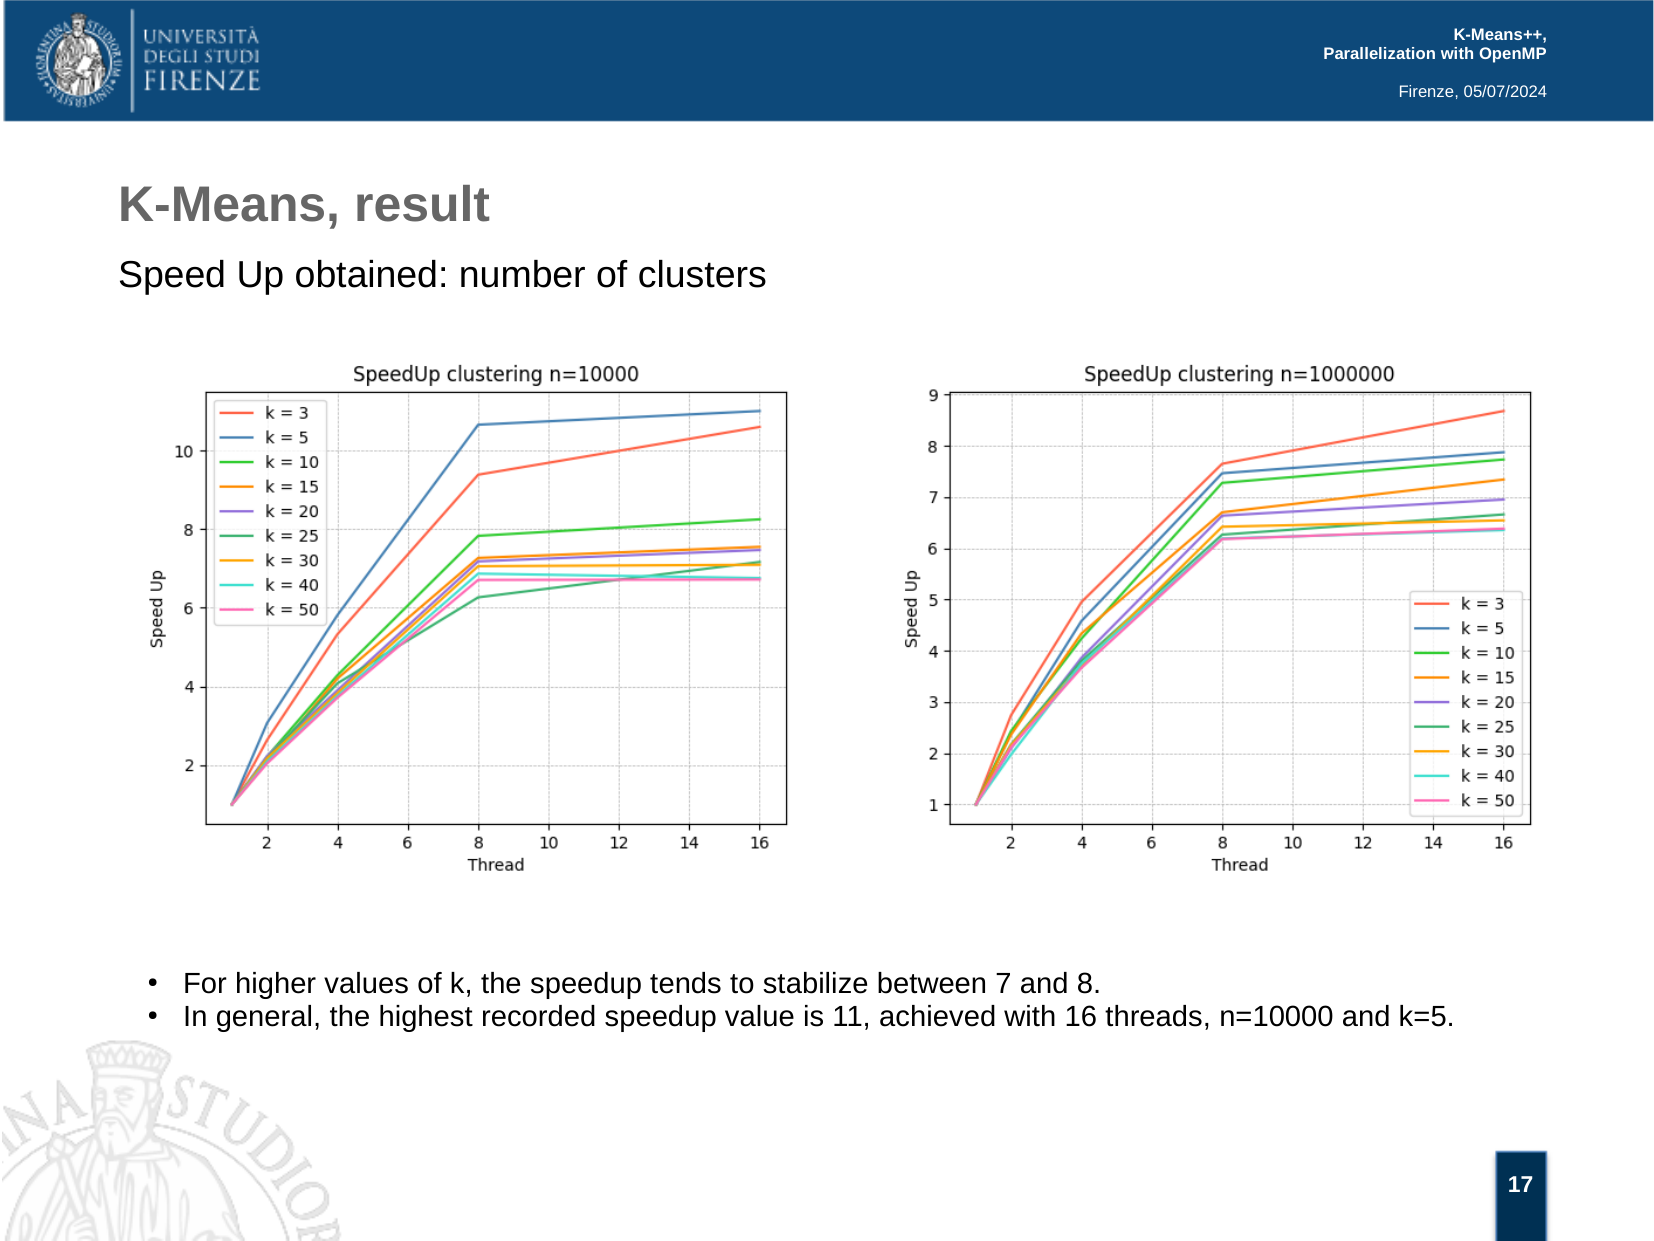

K-Means++,
Parallelization with OpenMP
Firenze, 05/07/2024
K-Means, result
Speed Up obtained: number of clusters
For higher values of k, the speedup tends to stabilize between 7 and 8.​
In general, the highest recorded speedup value is 11, achieved with 16 threads, n=10000 and k=5.​
17